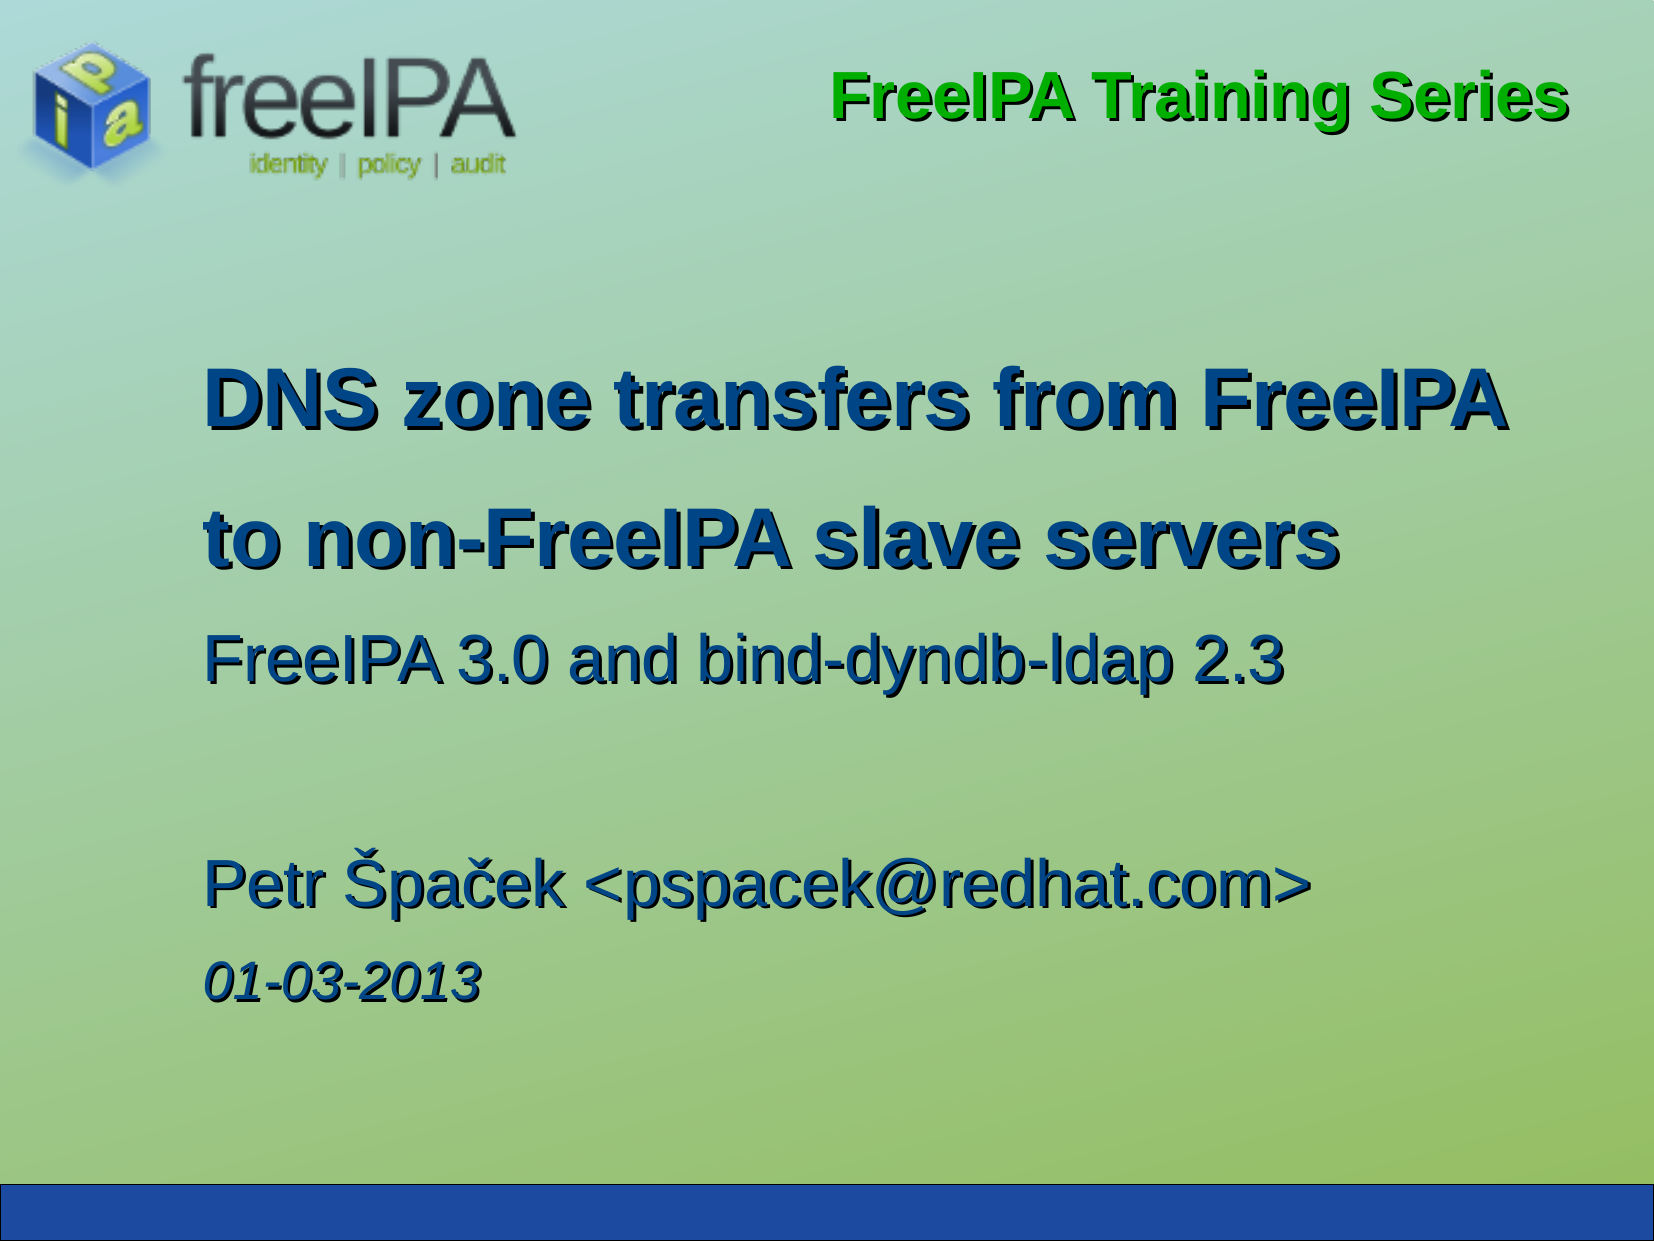

DNS zone transfers from FreeIPA to non-FreeIPA slave servers
FreeIPA 3.0 and bind-dyndb-ldap 2.3
Petr Špaček <pspacek@redhat.com>
01-03-2013